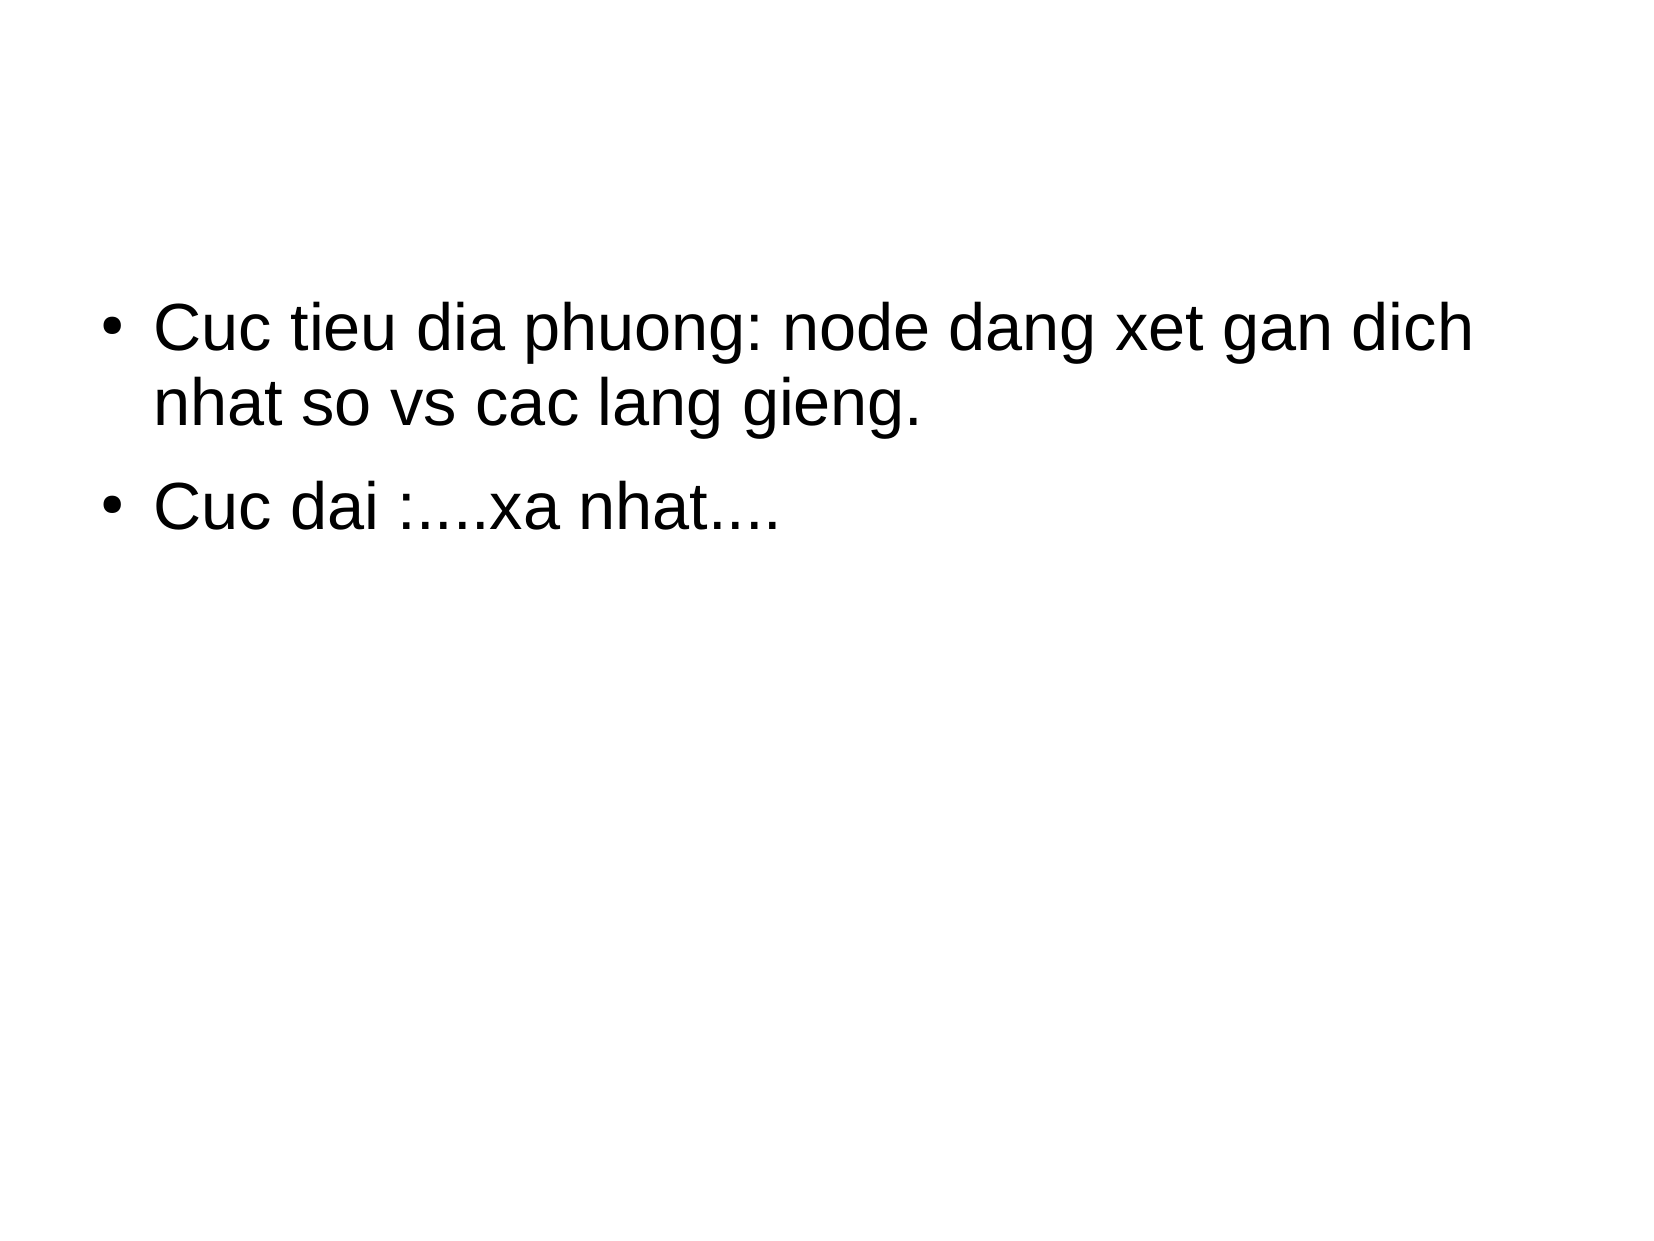

#
Cuc tieu dia phuong: node dang xet gan dich nhat so vs cac lang gieng.
Cuc dai :....xa nhat....